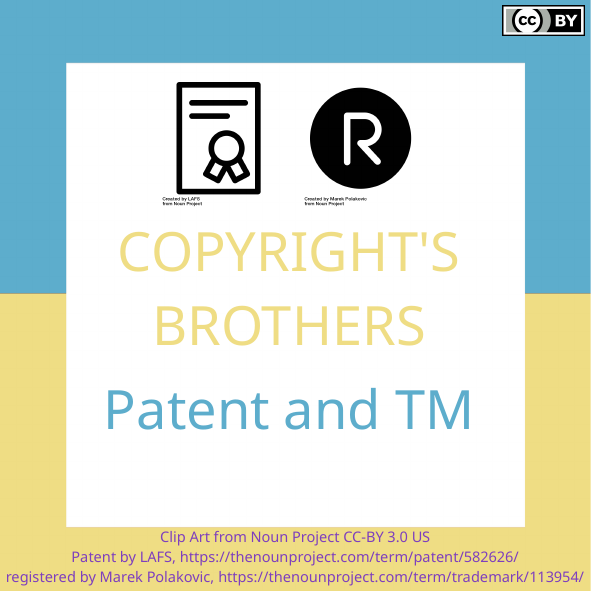

# COPYRIGHT'S BROTHERS
Patent and TM
Clip Art from Noun Project CC-BY 3.0 US
Patent by LAFS, https://thenounproject.com/term/patent/582626/
registered by Marek Polakovic, https://thenounproject.com/term/trademark/113954/